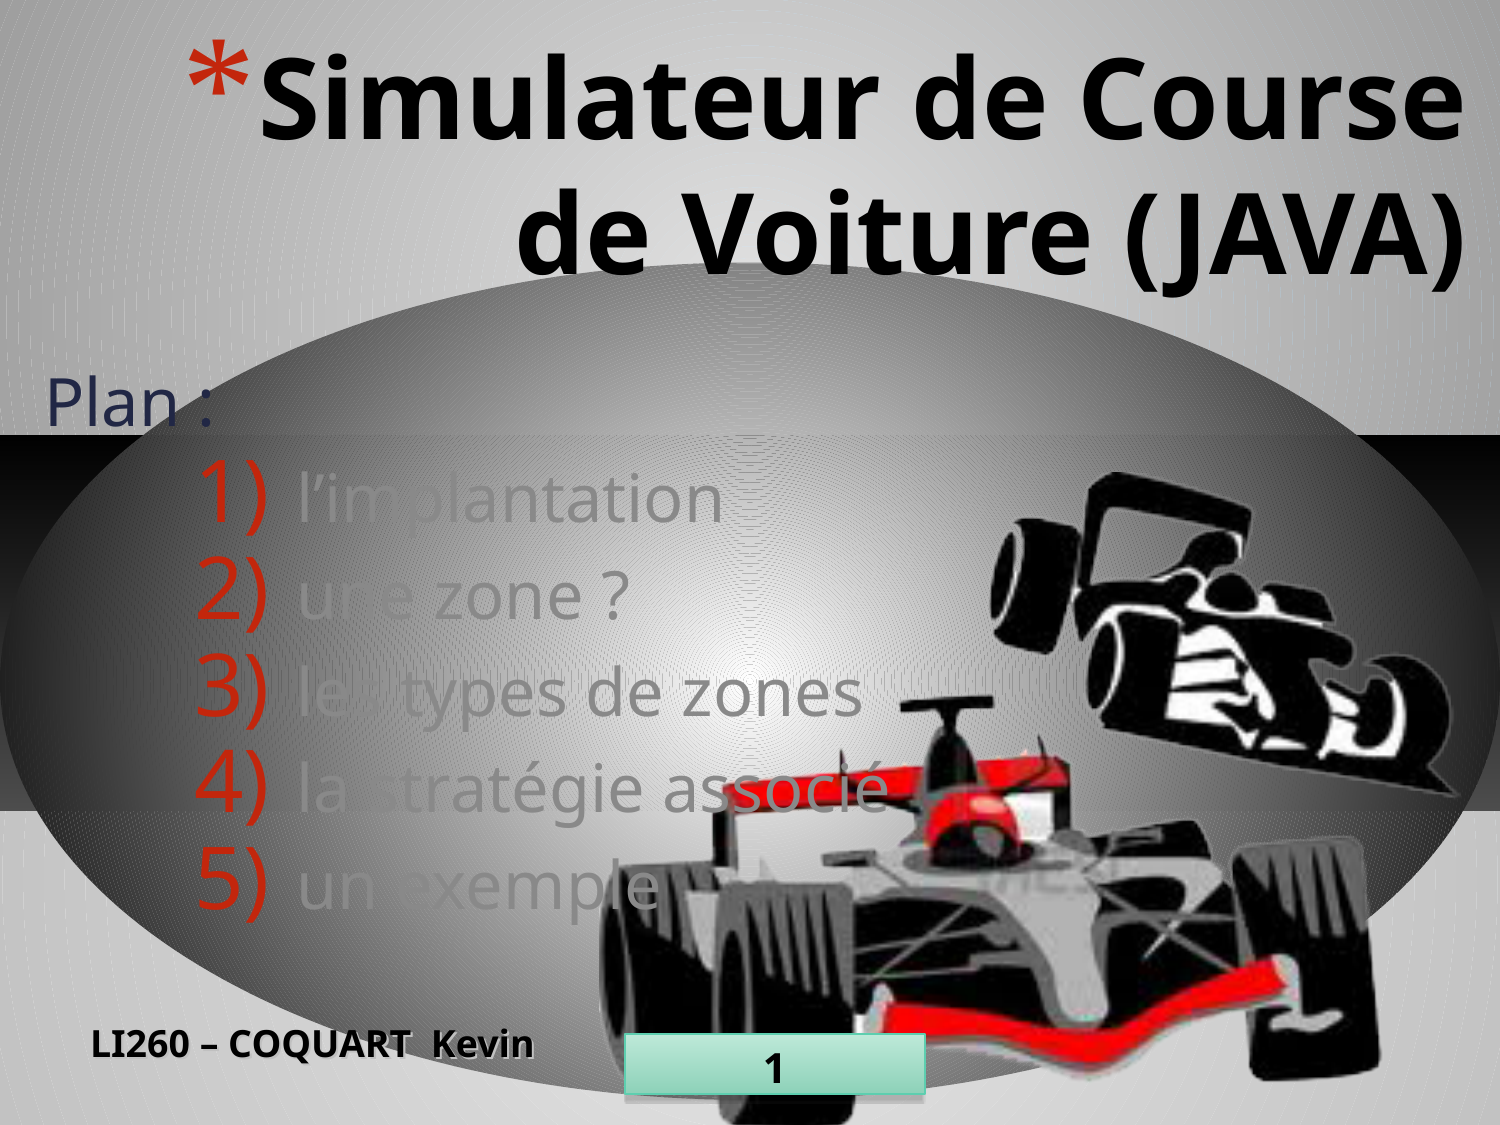

Simulateur de Course de Voiture (JAVA)
# Plan :
 l’implantation
 une zone ?
 les types de zones
 la stratégie associé
 un exemple
LI260 – COQUART Kevin